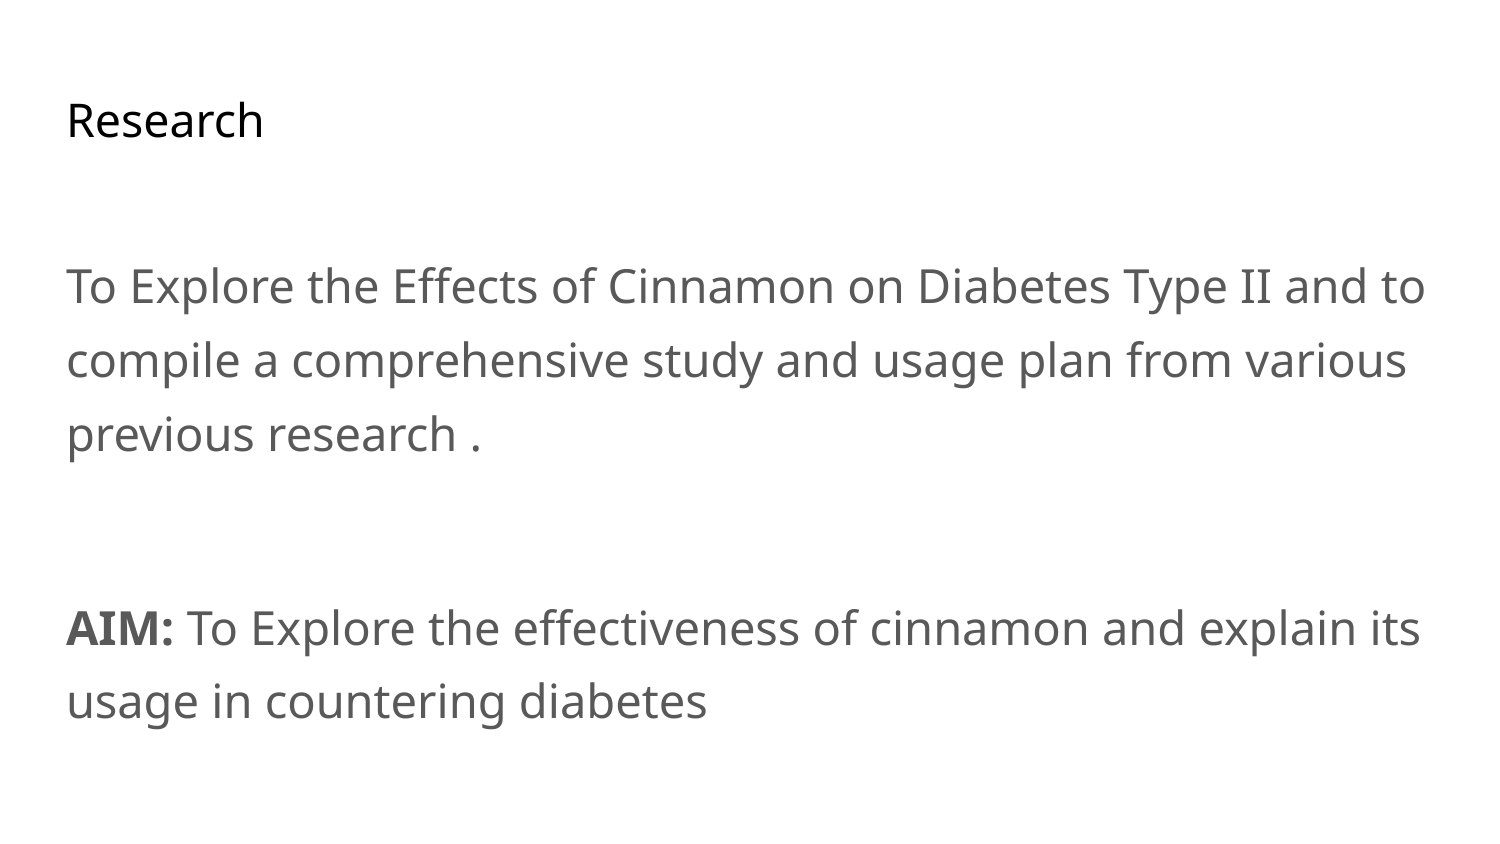

# Research
To Explore the Effects of Cinnamon on Diabetes Type II and to compile a comprehensive study and usage plan from various previous research .
AIM: To Explore the effectiveness of cinnamon and explain its usage in countering diabetes